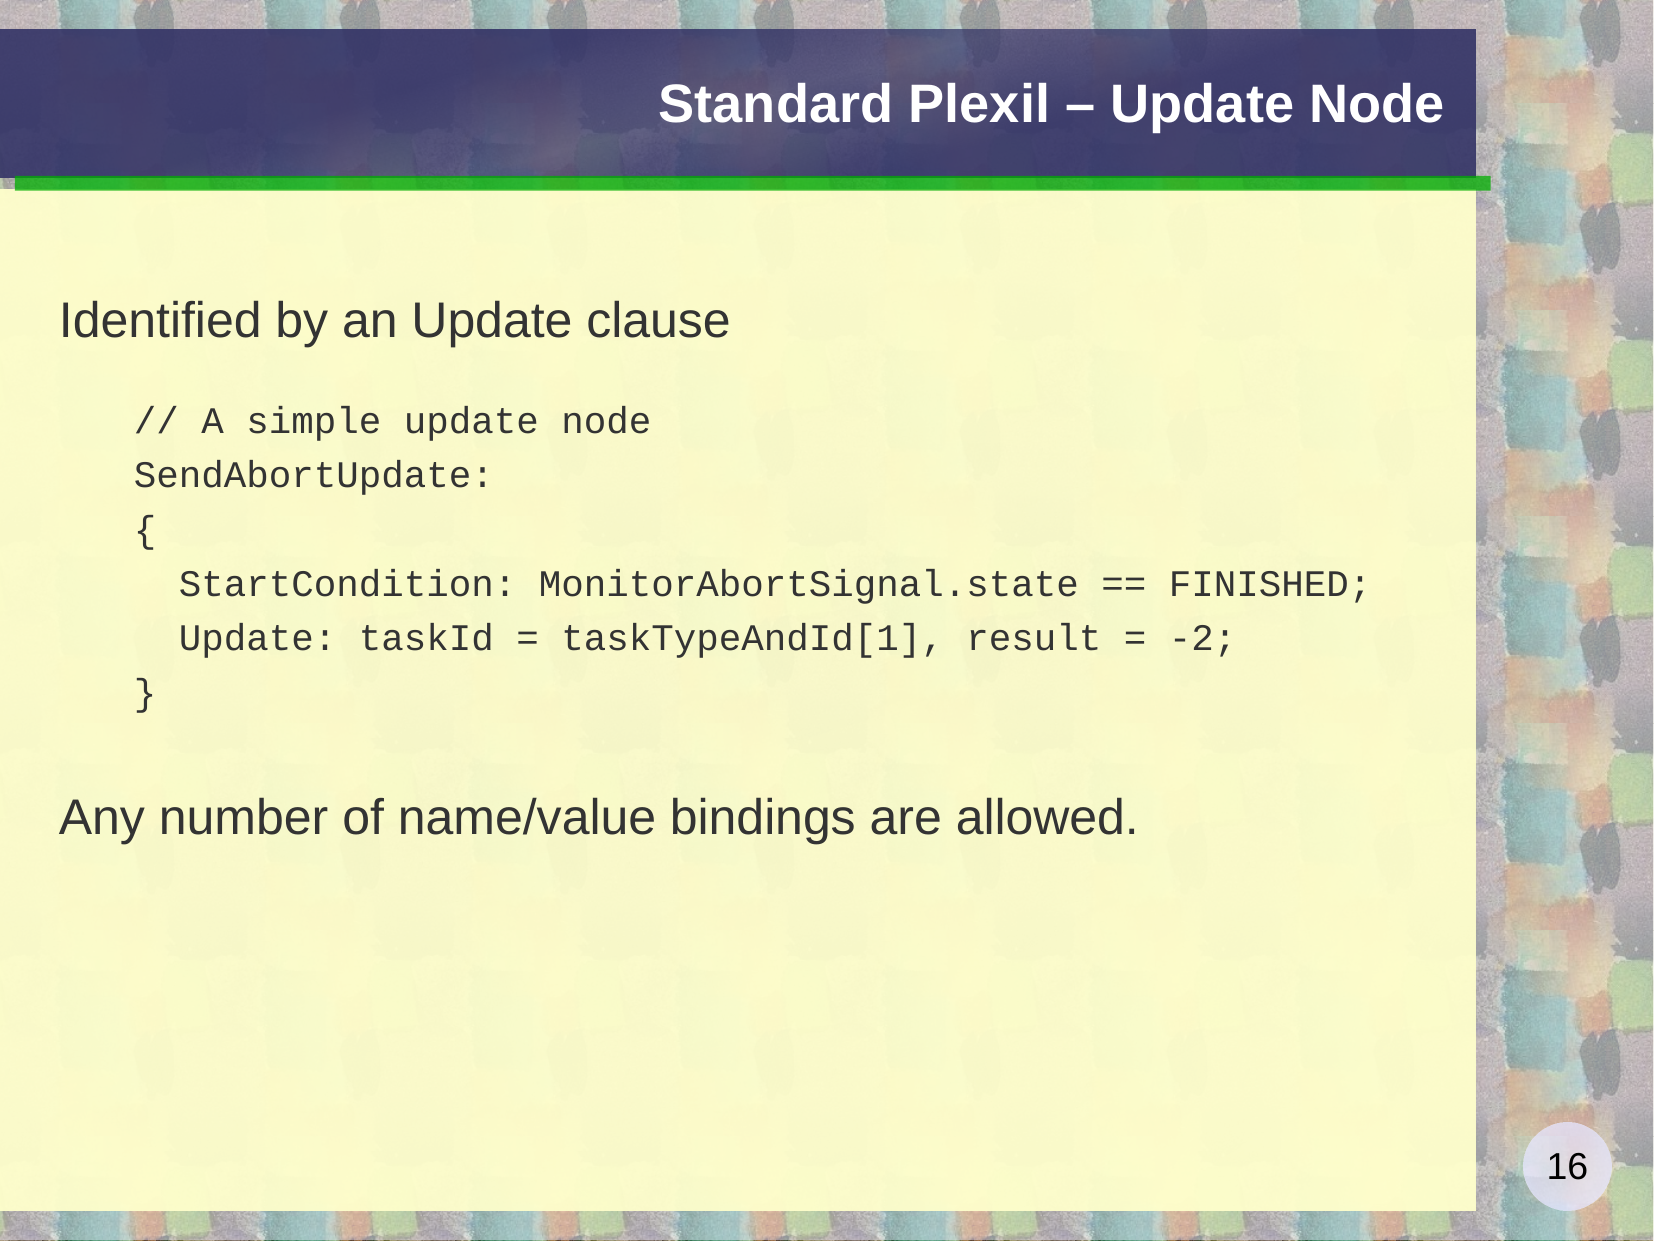

# Standard Plexil – Update Node
Identified by an Update clause
// A simple update node
SendAbortUpdate:
{
 StartCondition: MonitorAbortSignal.state == FINISHED;
 Update: taskId = taskTypeAndId[1], result = -2;
}
Any number of name/value bindings are allowed.